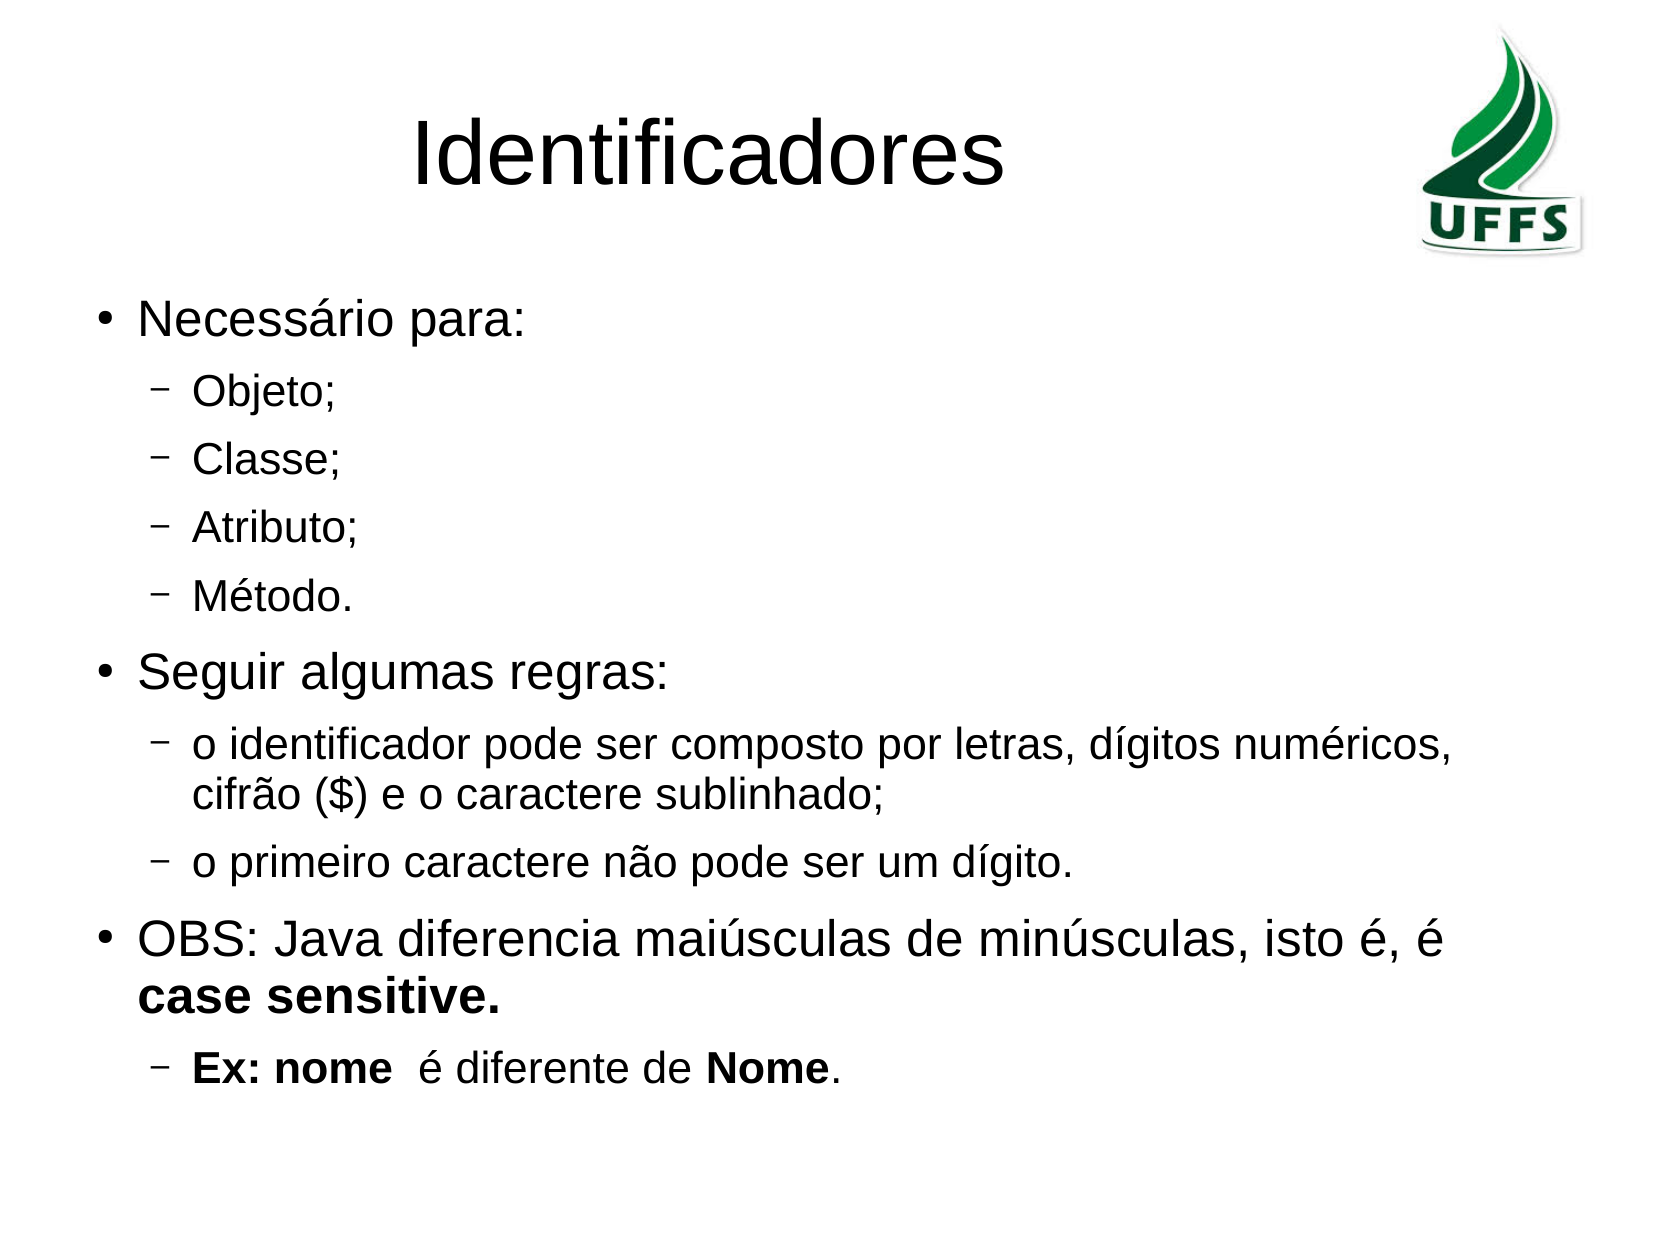

# Identificadores
Necessário para:
Objeto;
Classe;
Atributo;
Método.
Seguir algumas regras:
o identificador pode ser composto por letras, dígitos numéricos, cifrão ($) e o caractere sublinhado;
o primeiro caractere não pode ser um dígito.
OBS: Java diferencia maiúsculas de minúsculas, isto é, é case sensitive.
Ex: nome é diferente de Nome.